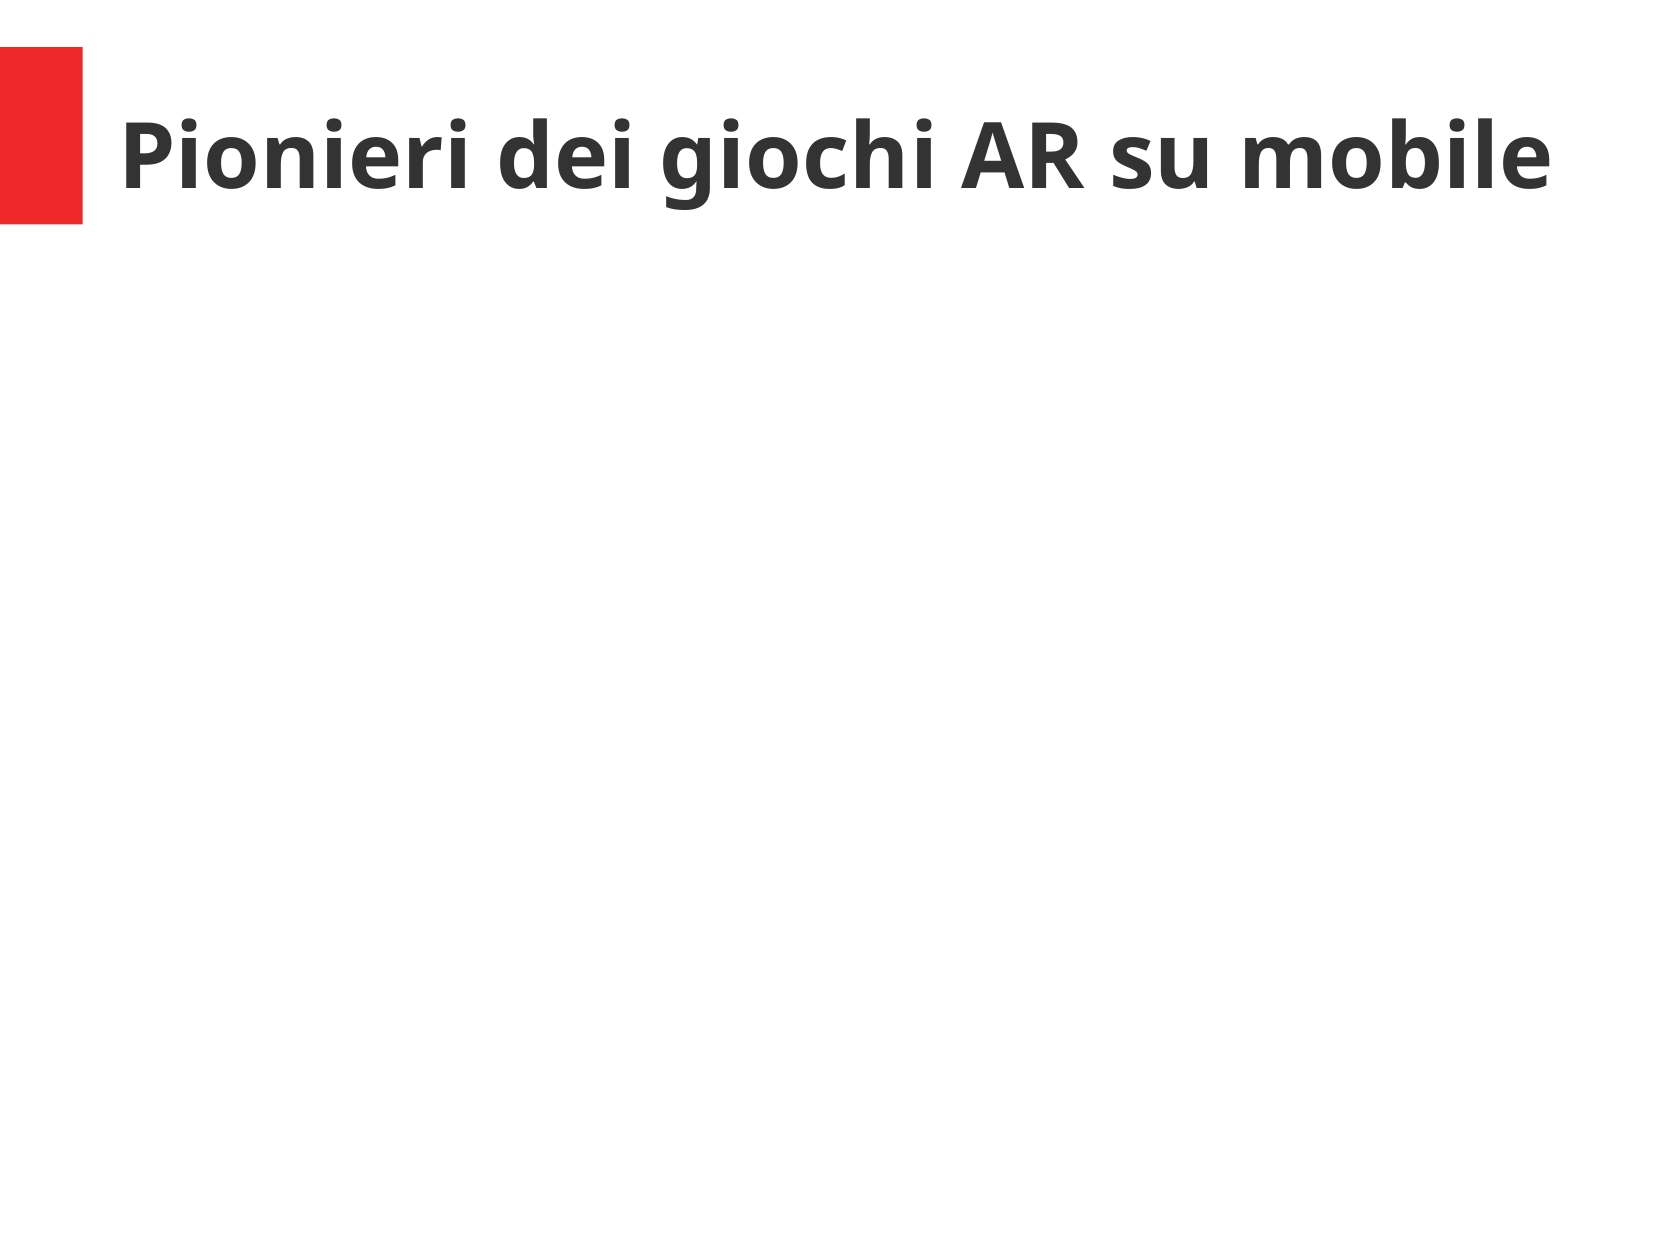

# Pionieri dei giochi AR su mobile